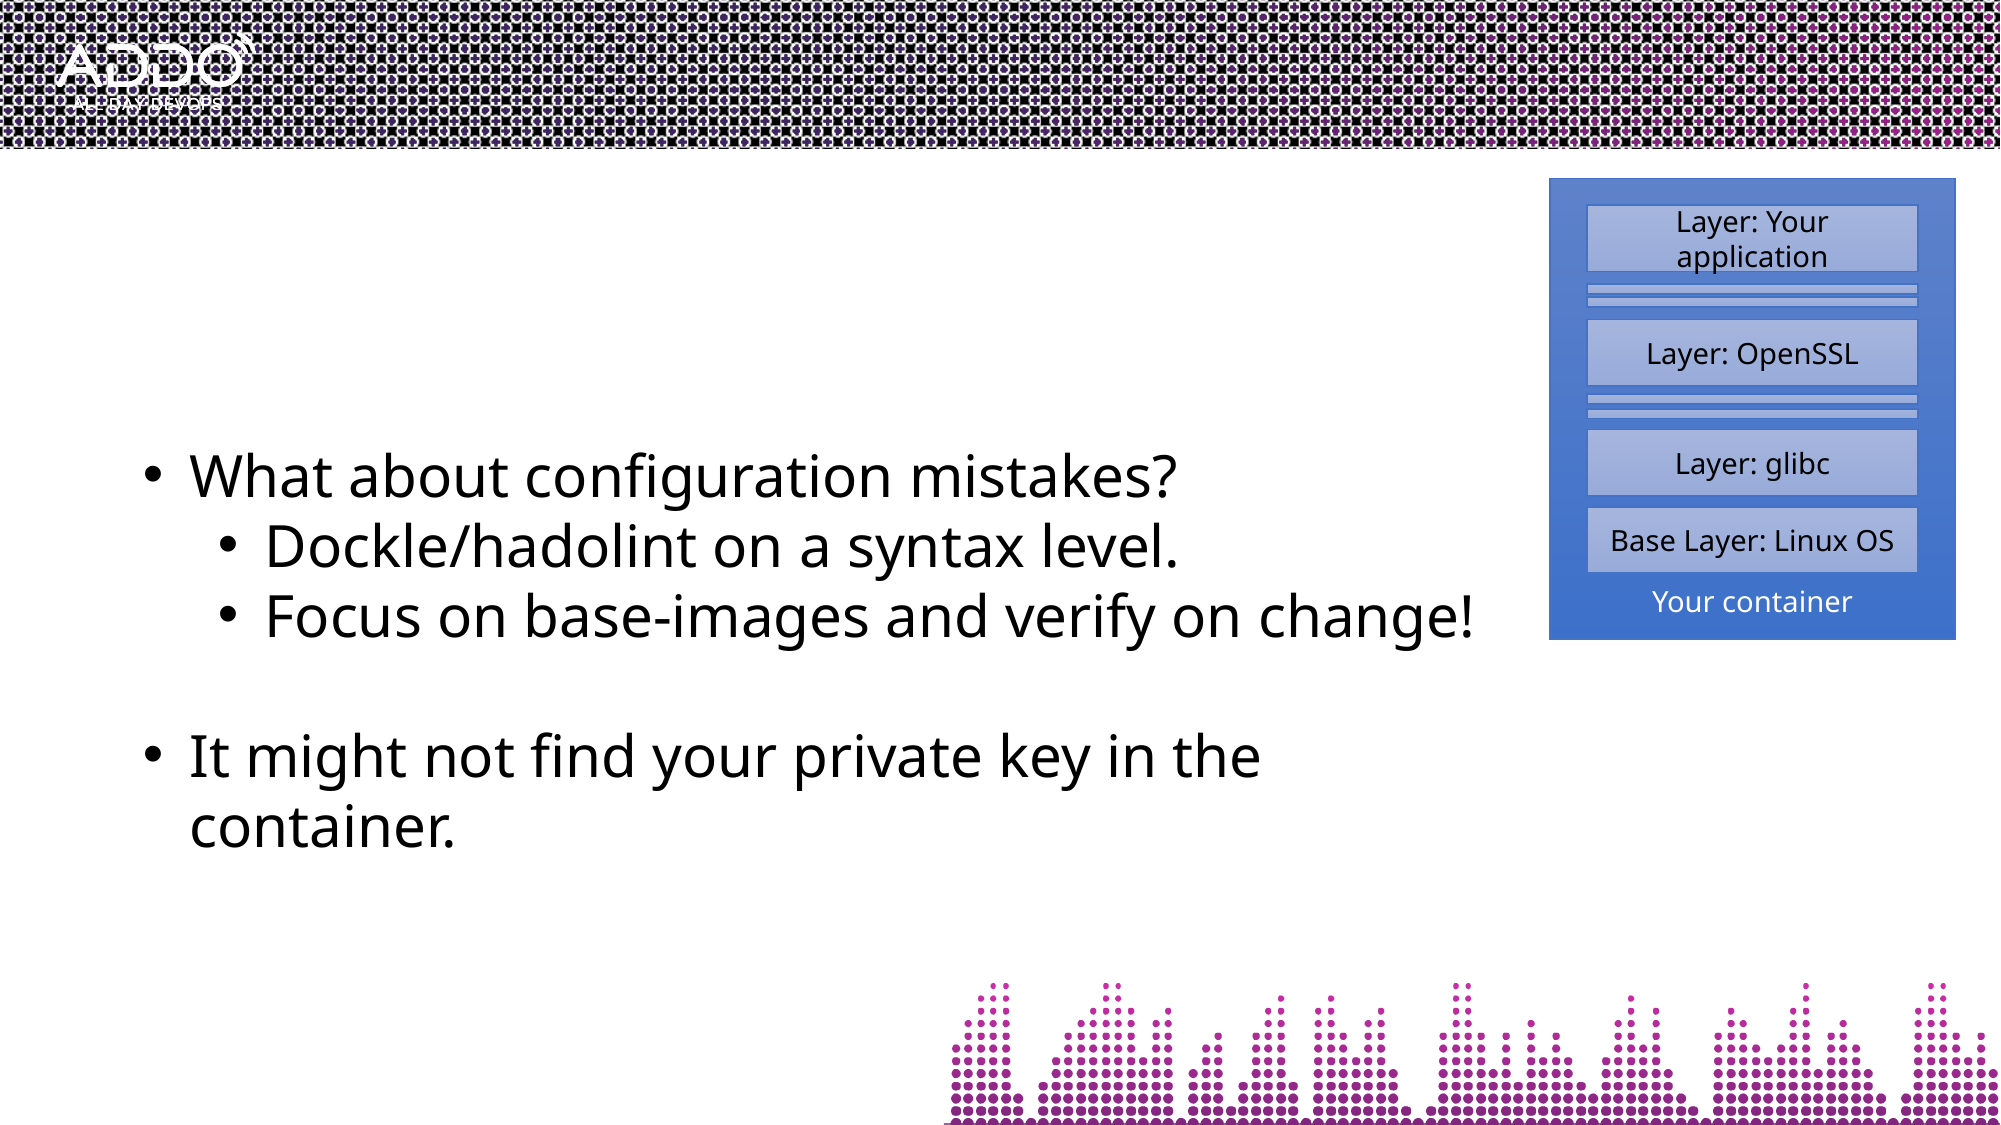

Your container
Layer: Your application
Layer: OpenSSL
Layer: glibc
Base Layer: Linux OS
What about configuration mistakes?
Dockle/hadolint on a syntax level.
Focus on base-images and verify on change!
It might not find your private key in the container.